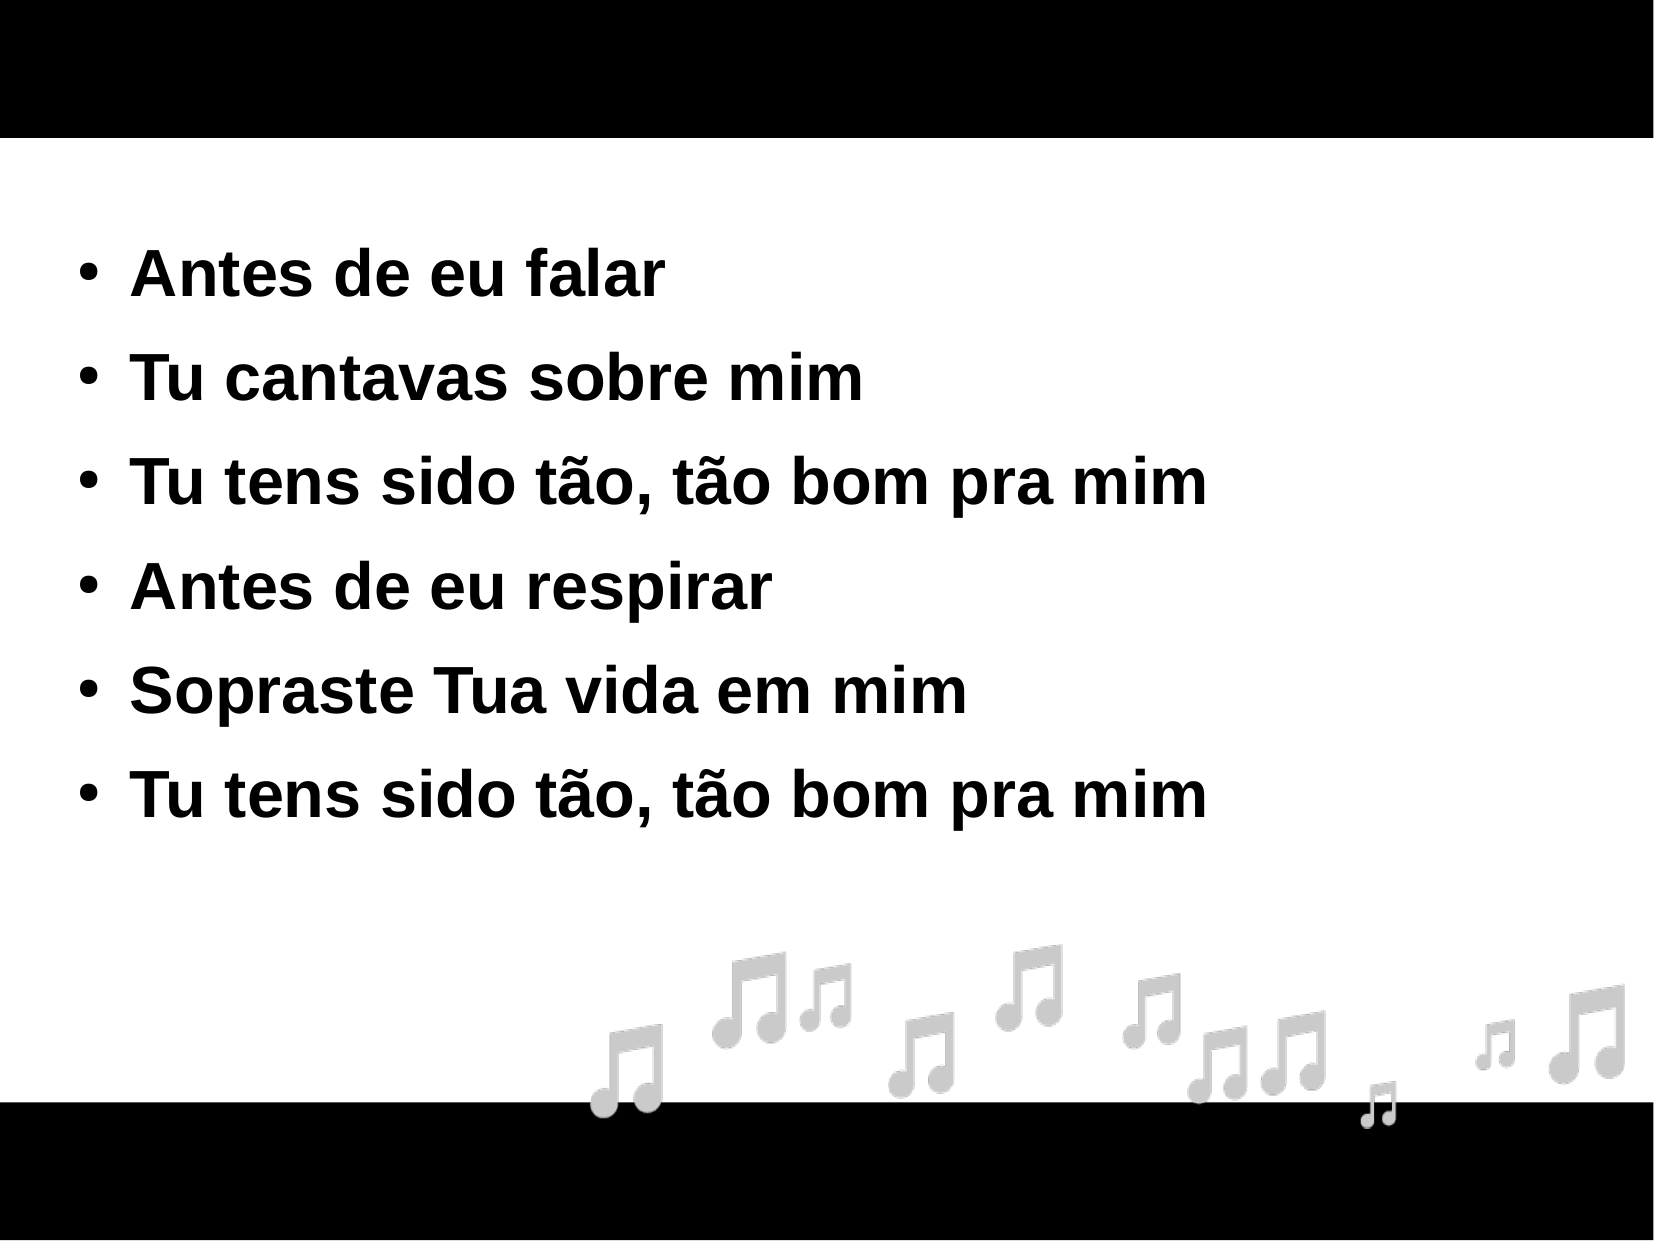

# Antes de eu falar
Tu cantavas sobre mim
Tu tens sido tão, tão bom pra mim
Antes de eu respirar
Sopraste Tua vida em mim
Tu tens sido tão, tão bom pra mim